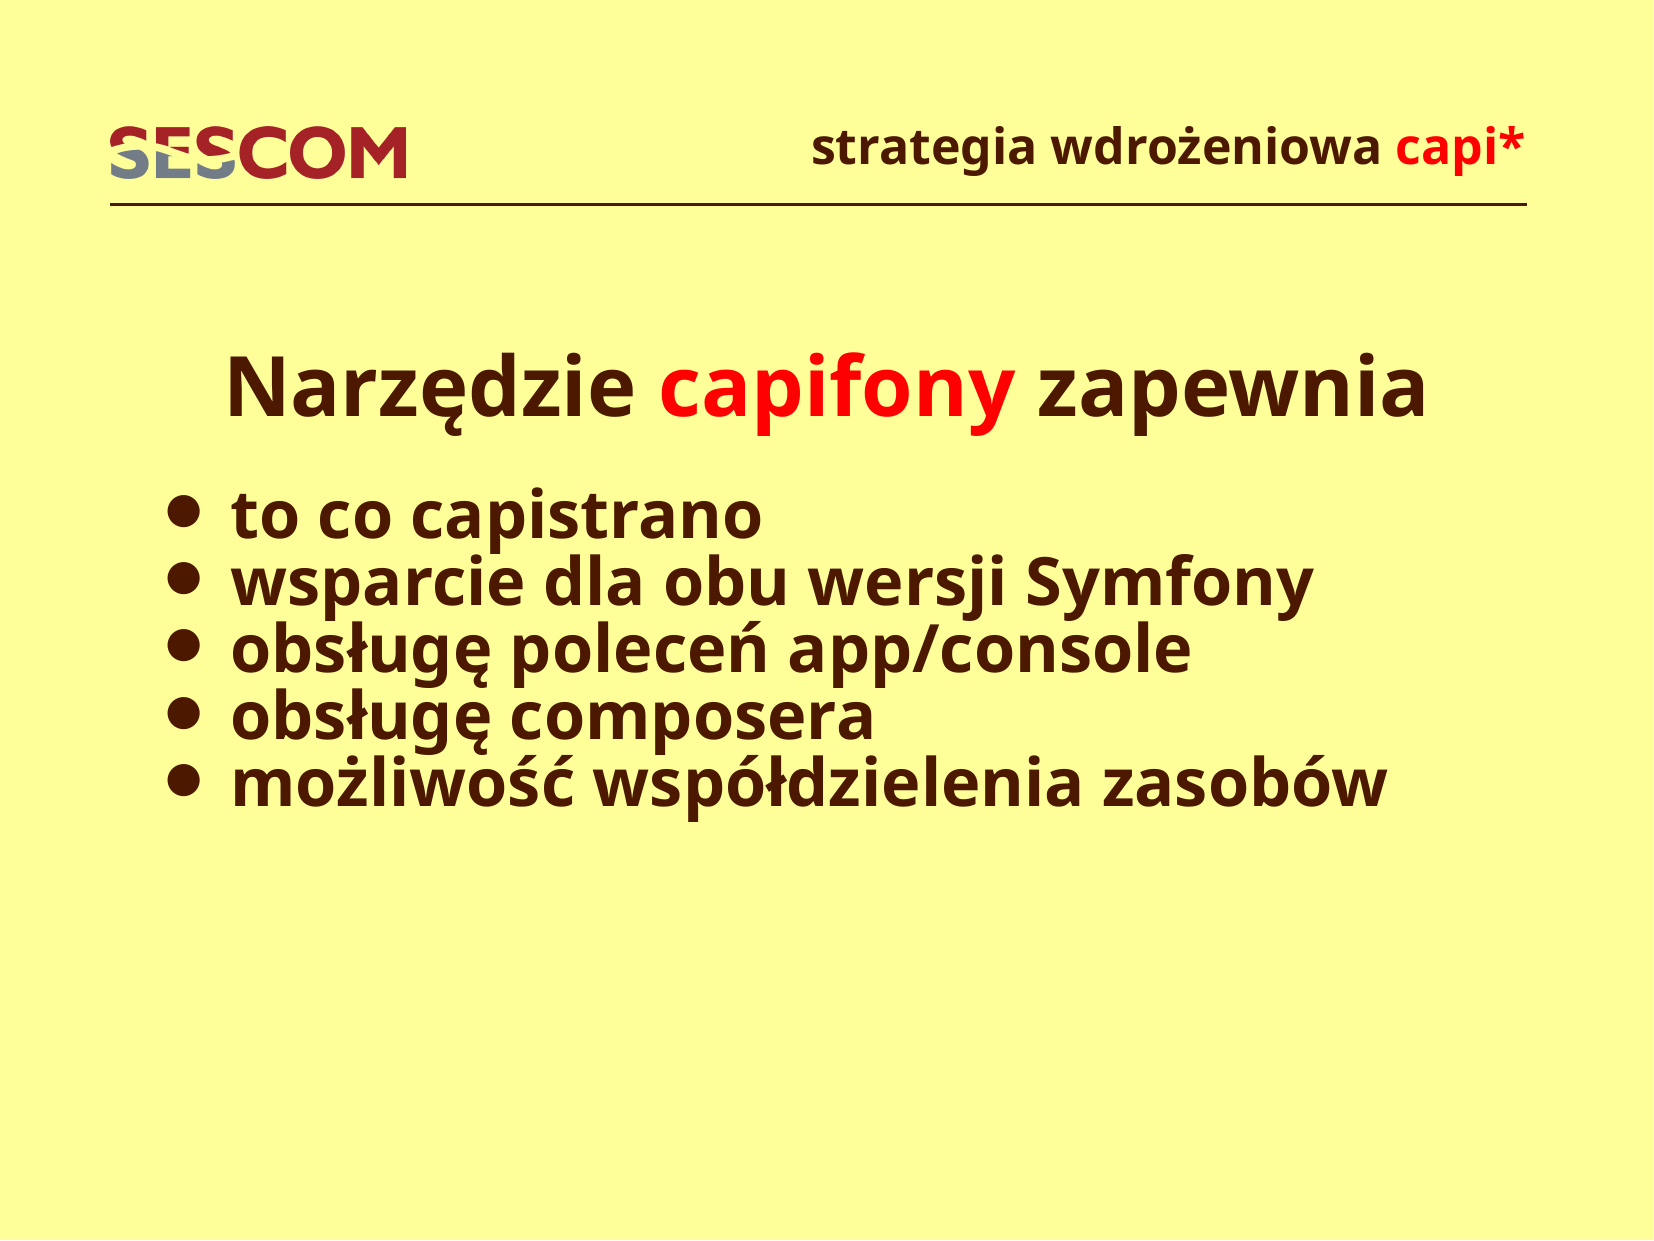

strategia wdrożeniowa capi*
Narzędzie capifony zapewnia
to co capistrano
wsparcie dla obu wersji Symfony
obsługę poleceń app/console
obsługę composera
możliwość współdzielenia zasobów